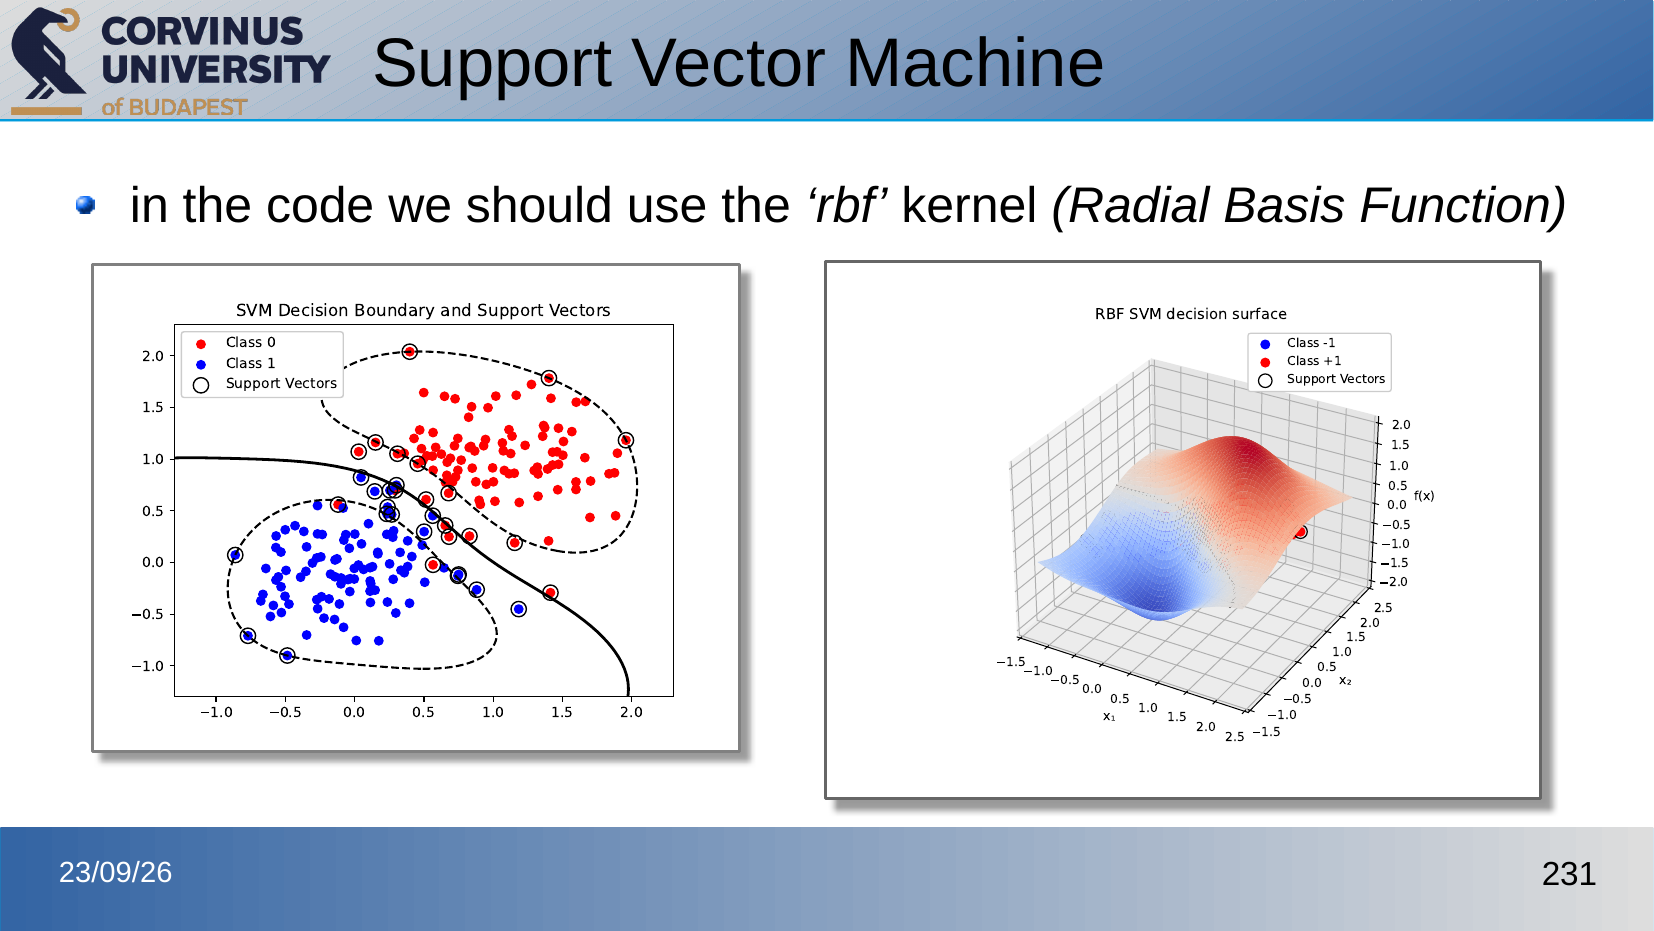

# Support Vector Machine
in the code we should use the ‘rbf’ kernel (Radial Basis Function)